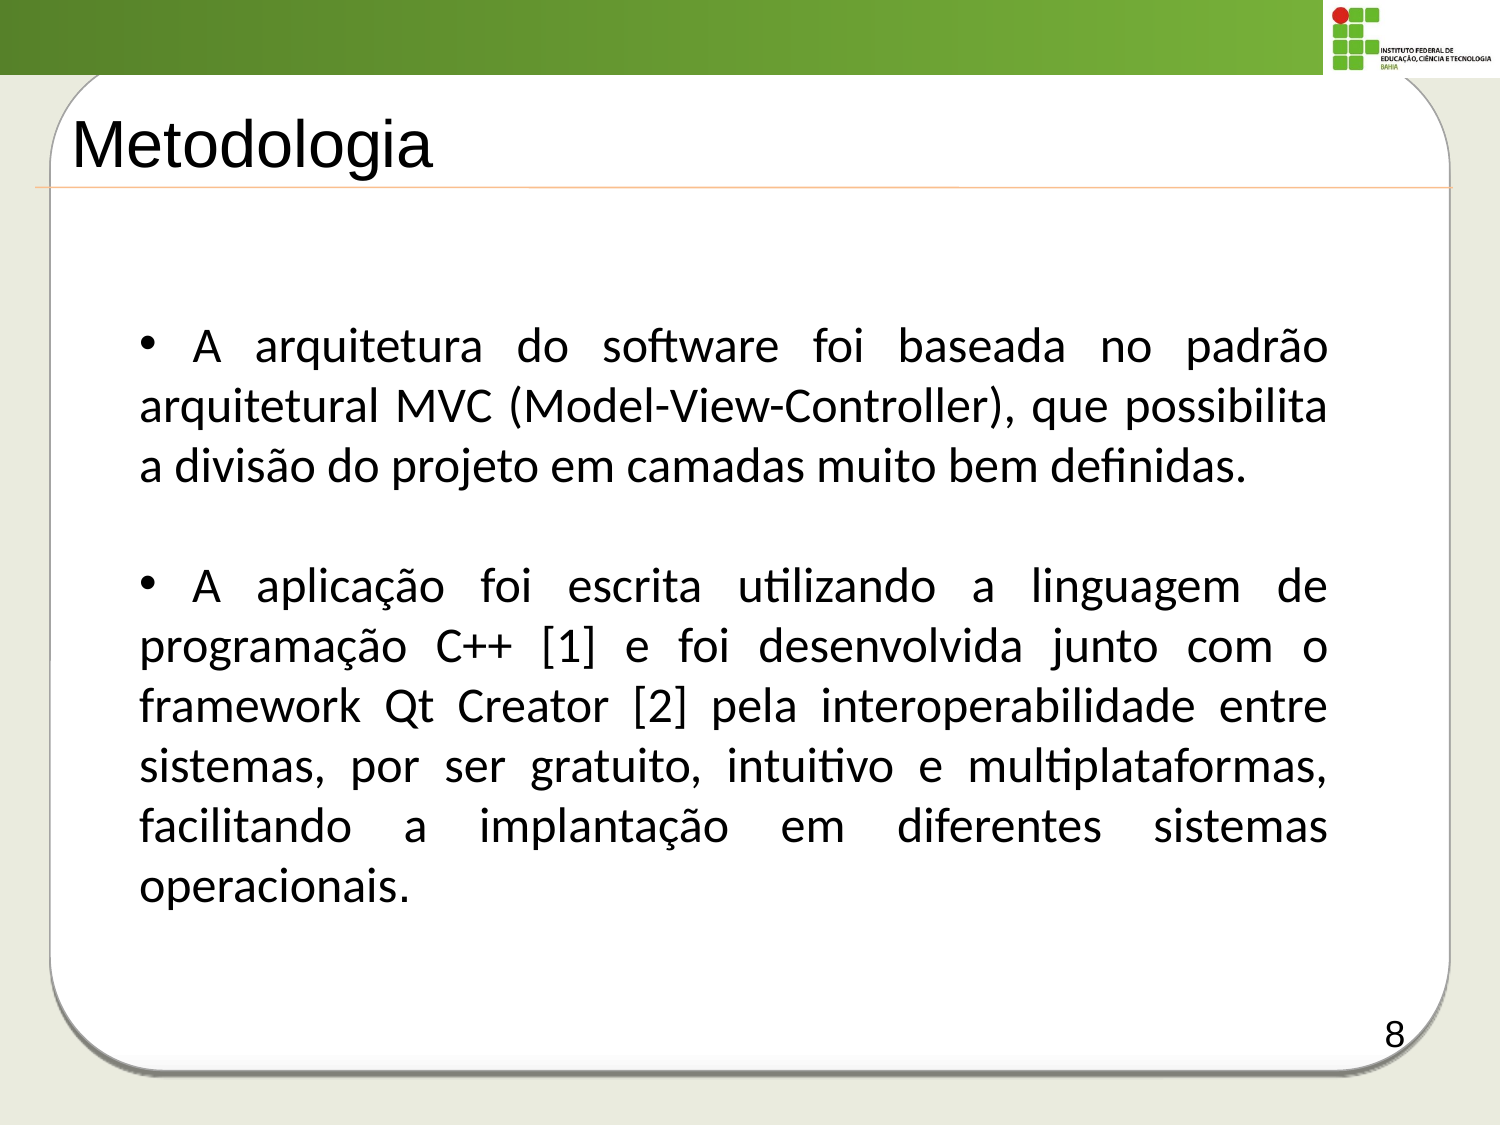

Metodologia
 A arquitetura do software foi baseada no padrão arquitetural MVC (Model-View-Controller), que possibilita a divisão do projeto em camadas muito bem definidas.
 A aplicação foi escrita utilizando a linguagem de programação C++ [1] e foi desenvolvida junto com o framework Qt Creator [2] pela interoperabilidade entre sistemas, por ser gratuito, intuitivo e multiplataformas, facilitando a implantação em diferentes sistemas operacionais.